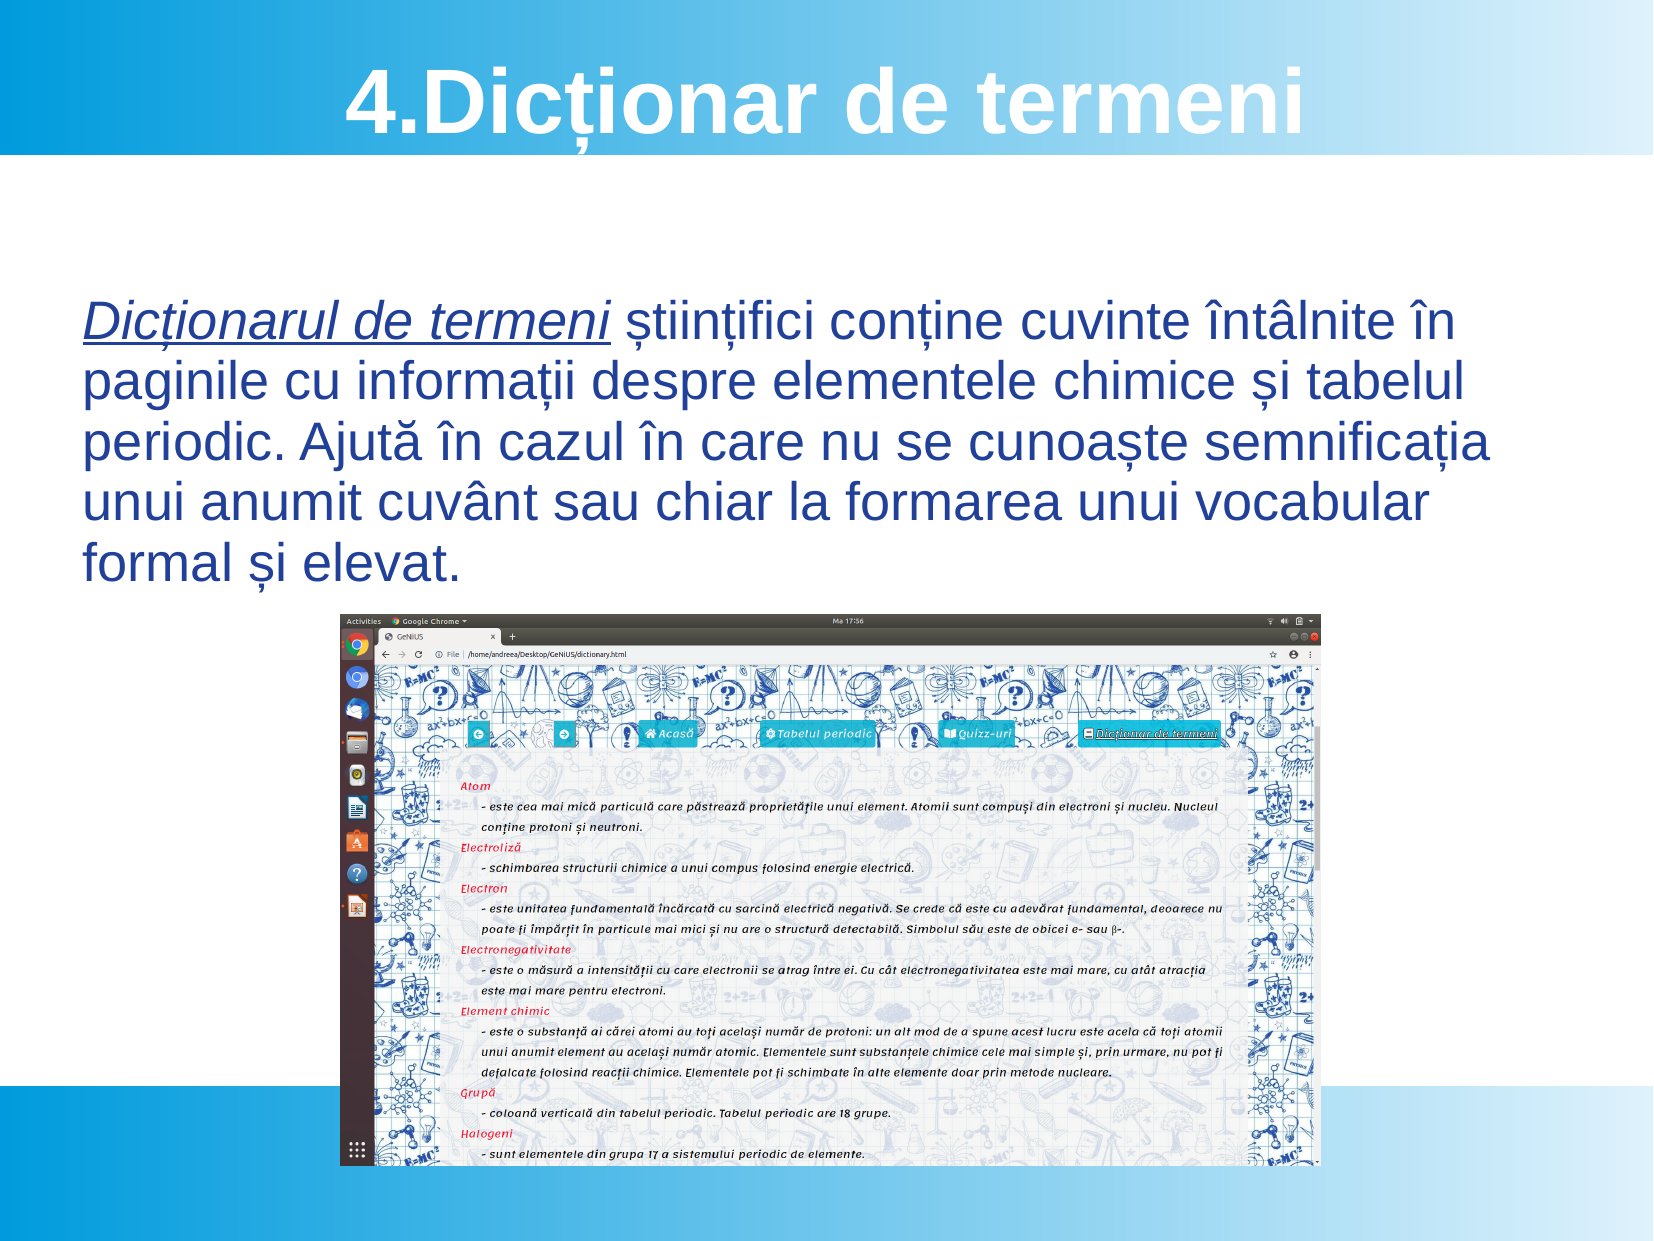

# 4.Dicționar de termeni
Dicționarul de termeni științifici conține cuvinte întâlnite în paginile cu informații despre elementele chimice și tabelul periodic. Ajută în cazul în care nu se cunoaște semnificația unui anumit cuvânt sau chiar la formarea unui vocabular formal și elevat.